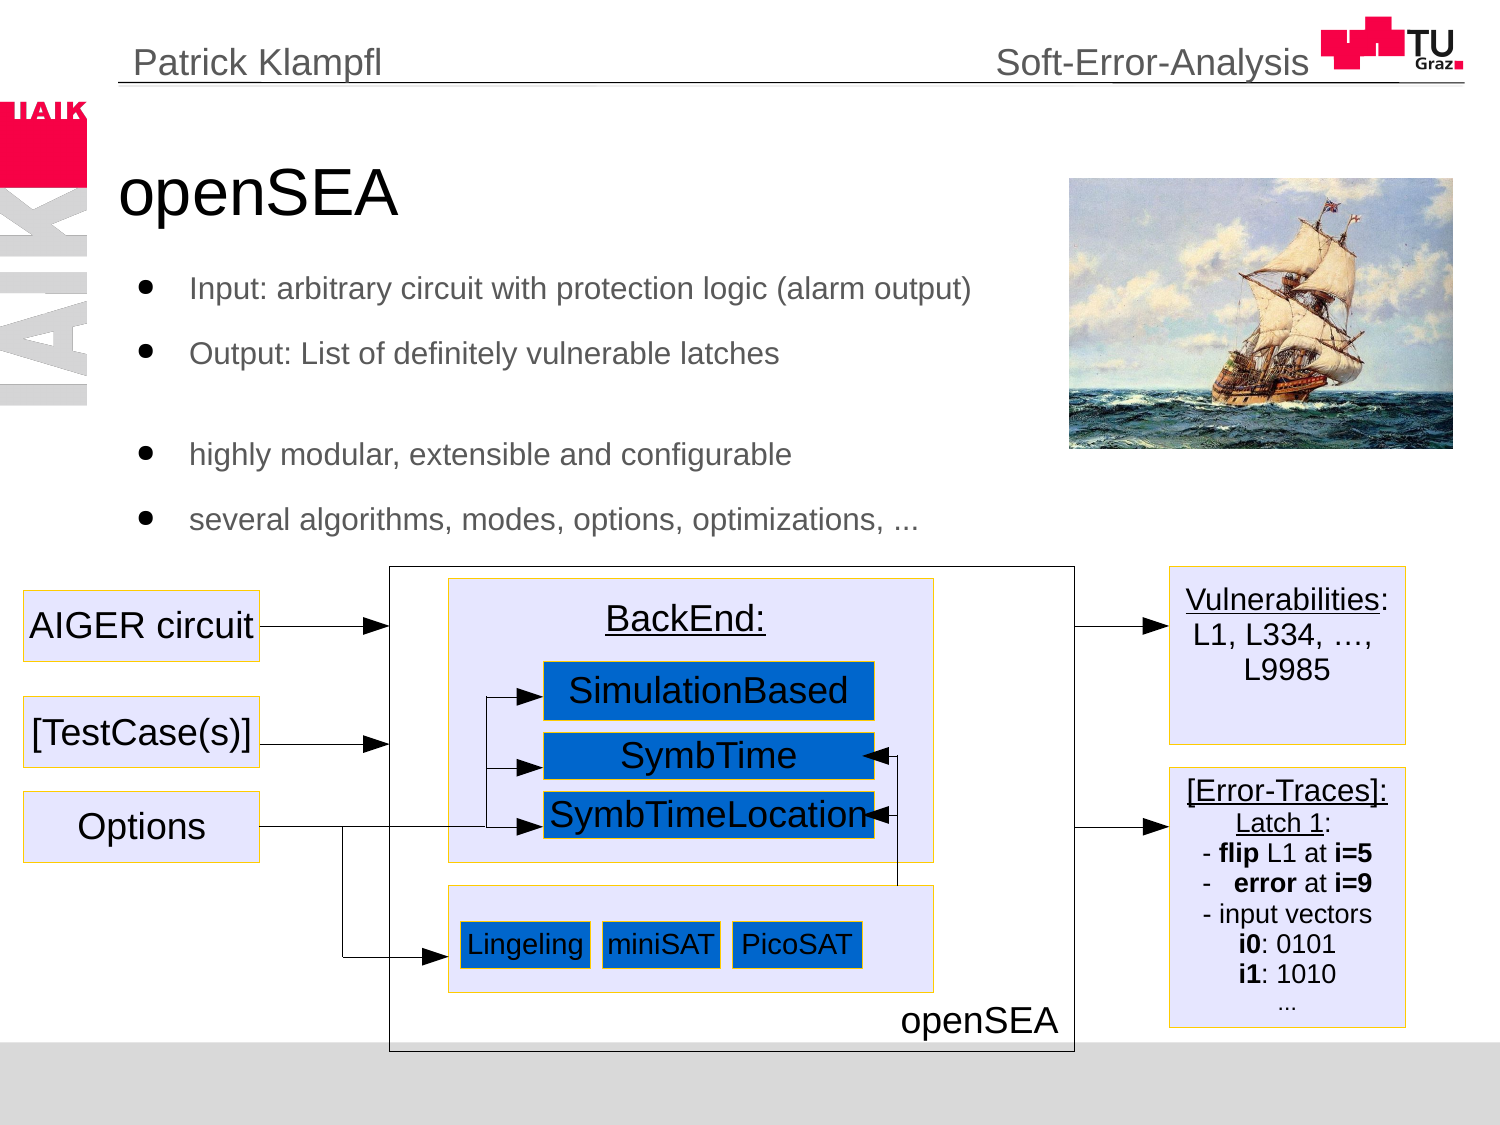

# openSEA
Input: arbitrary circuit with protection logic (alarm output)
Output: List of definitely vulnerable latches
highly modular, extensible and configurable
several algorithms, modes, options, optimizations, ...
Vulnerabilities:
L1, L334, …,
L9985
AIGER circuit
BackEnd:
SimulationBased
[TestCase(s)]
SymbTime
[Error-Traces]:
Latch 1:
- flip L1 at i=5
- error at i=9
- input vectors
i0: 0101
i1: 1010
...
Options
SymbTimeLocation
Lingeling
miniSAT
PicoSAT
openSEA